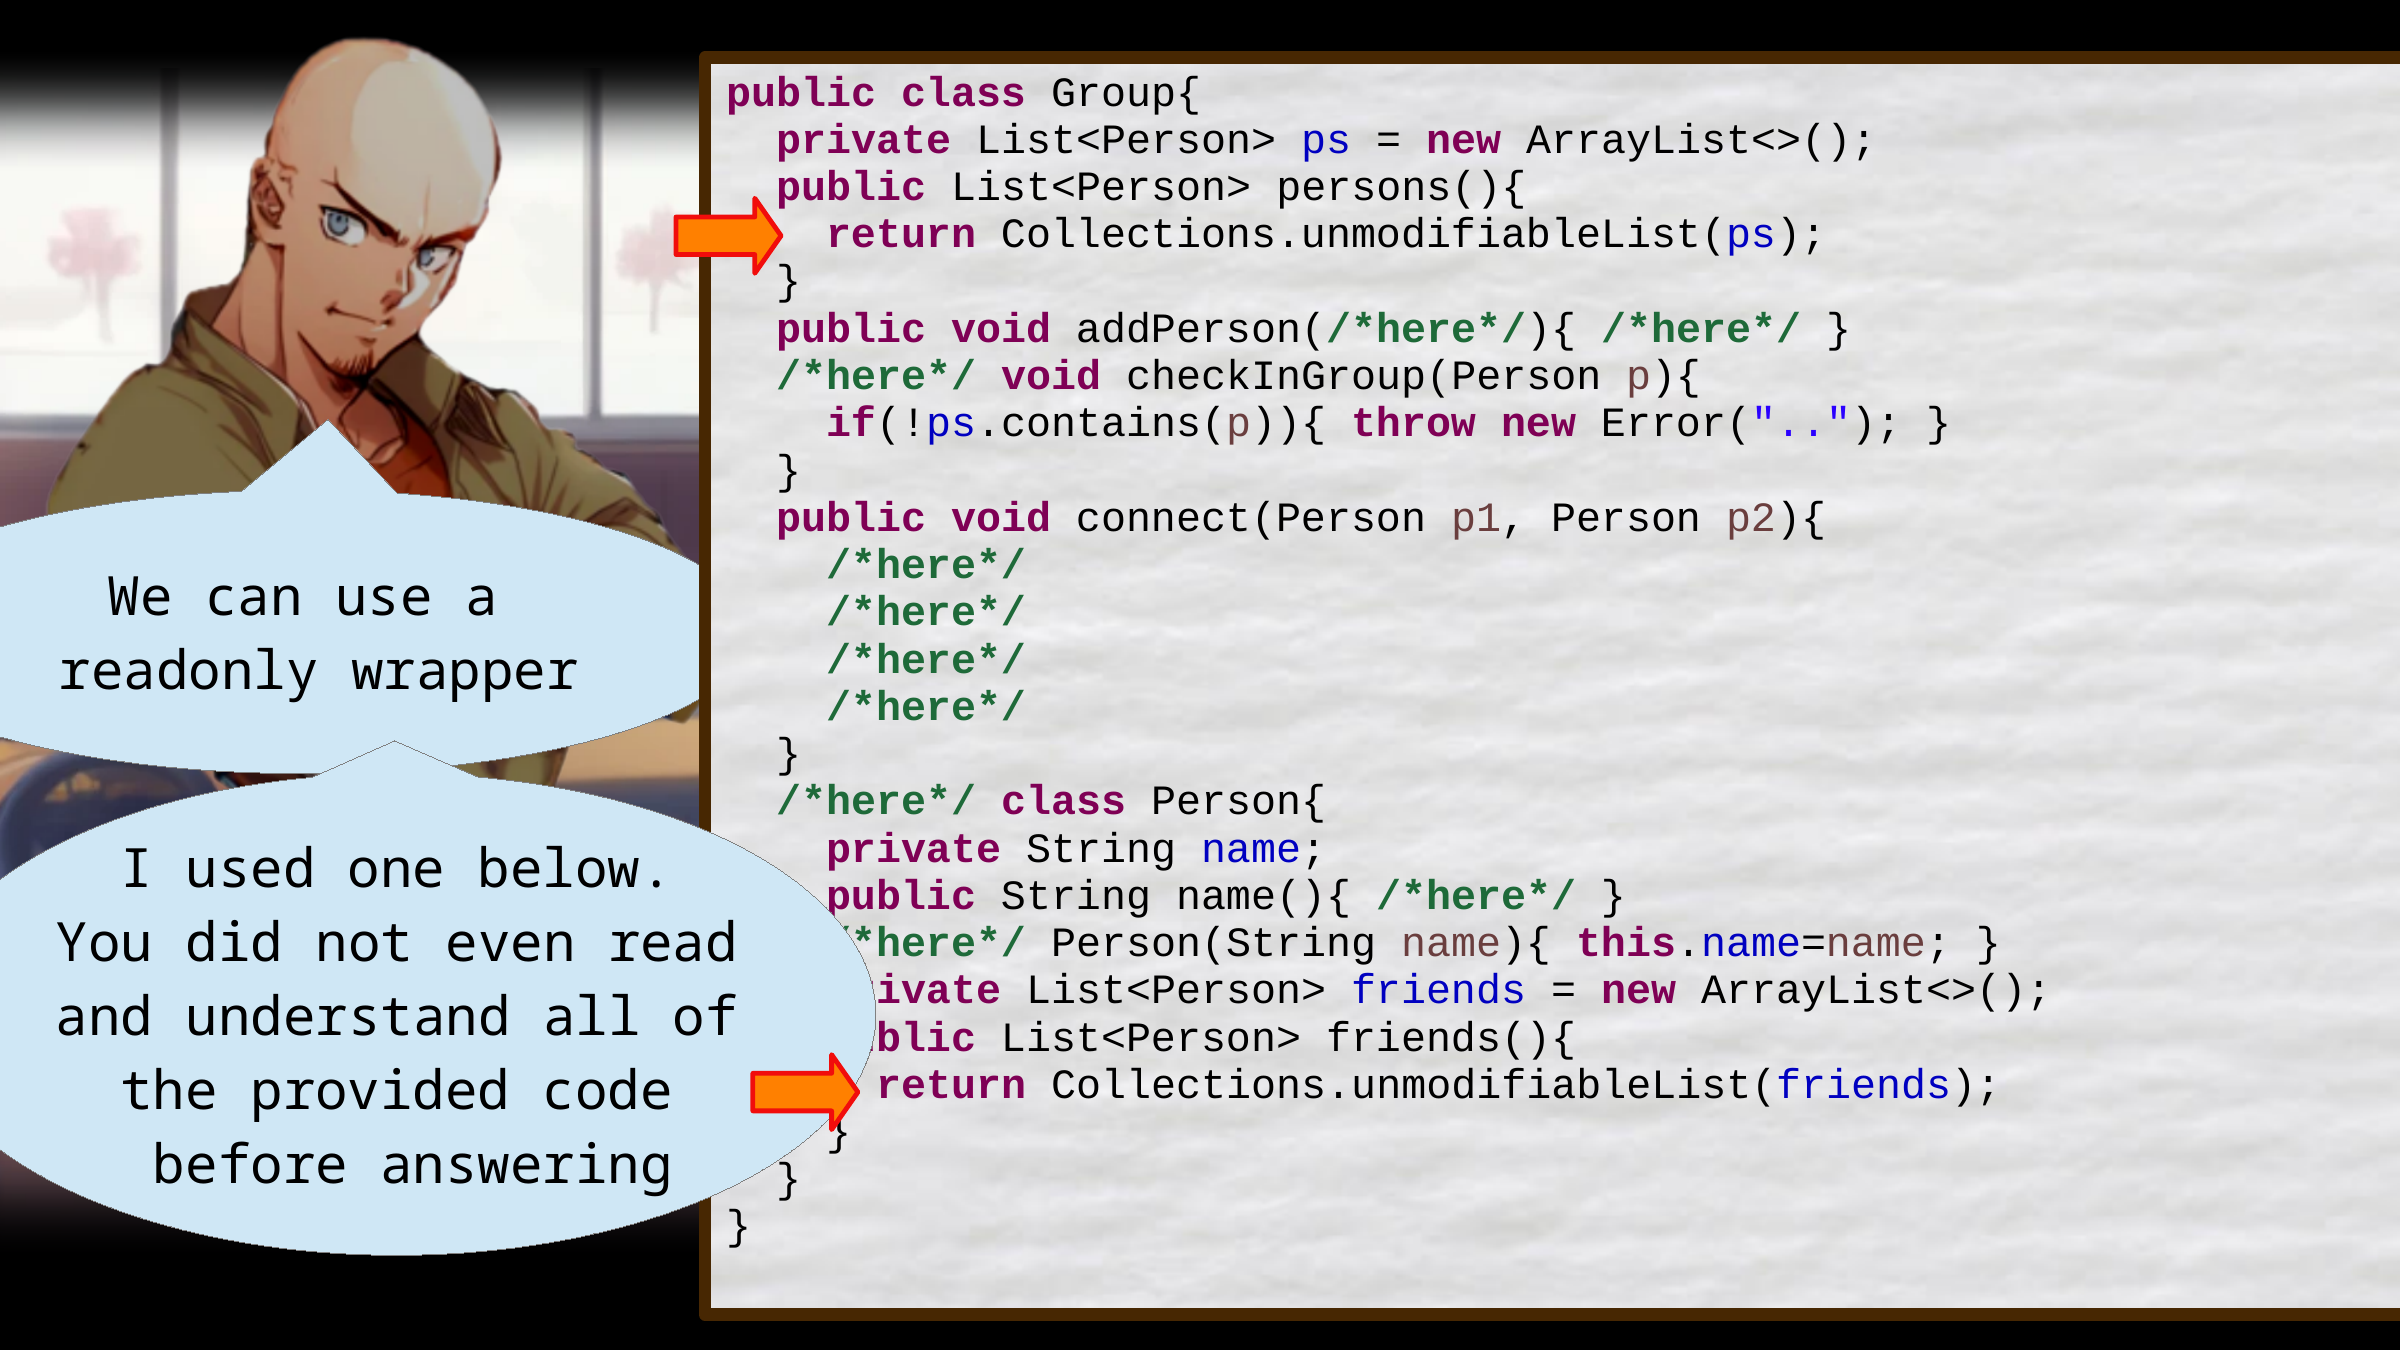

public class Group{
 private List<Person> ps = new ArrayList<>();
 public List<Person> persons(){
 return Collections.unmodifiableList(ps);
 }
 public void addPerson(/*here*/){ /*here*/ }
 /*here*/ void checkInGroup(Person p){
 if(!ps.contains(p)){ throw new Error(".."); }
 }
 public void connect(Person p1, Person p2){
 /*here*/
 /*here*/
 /*here*/
 /*here*/
 }
 /*here*/ class Person{
 private String name;
 public String name(){ /*here*/ }
 /*here*/ Person(String name){ this.name=name; }
 private List<Person> friends = new ArrayList<>();
 public List<Person> friends(){
 return Collections.unmodifiableList(friends);
 }
 }
}
We can use a
 readonly wrapper
I used one below.
You did not even read
and understand all of
the provided code
 before answering